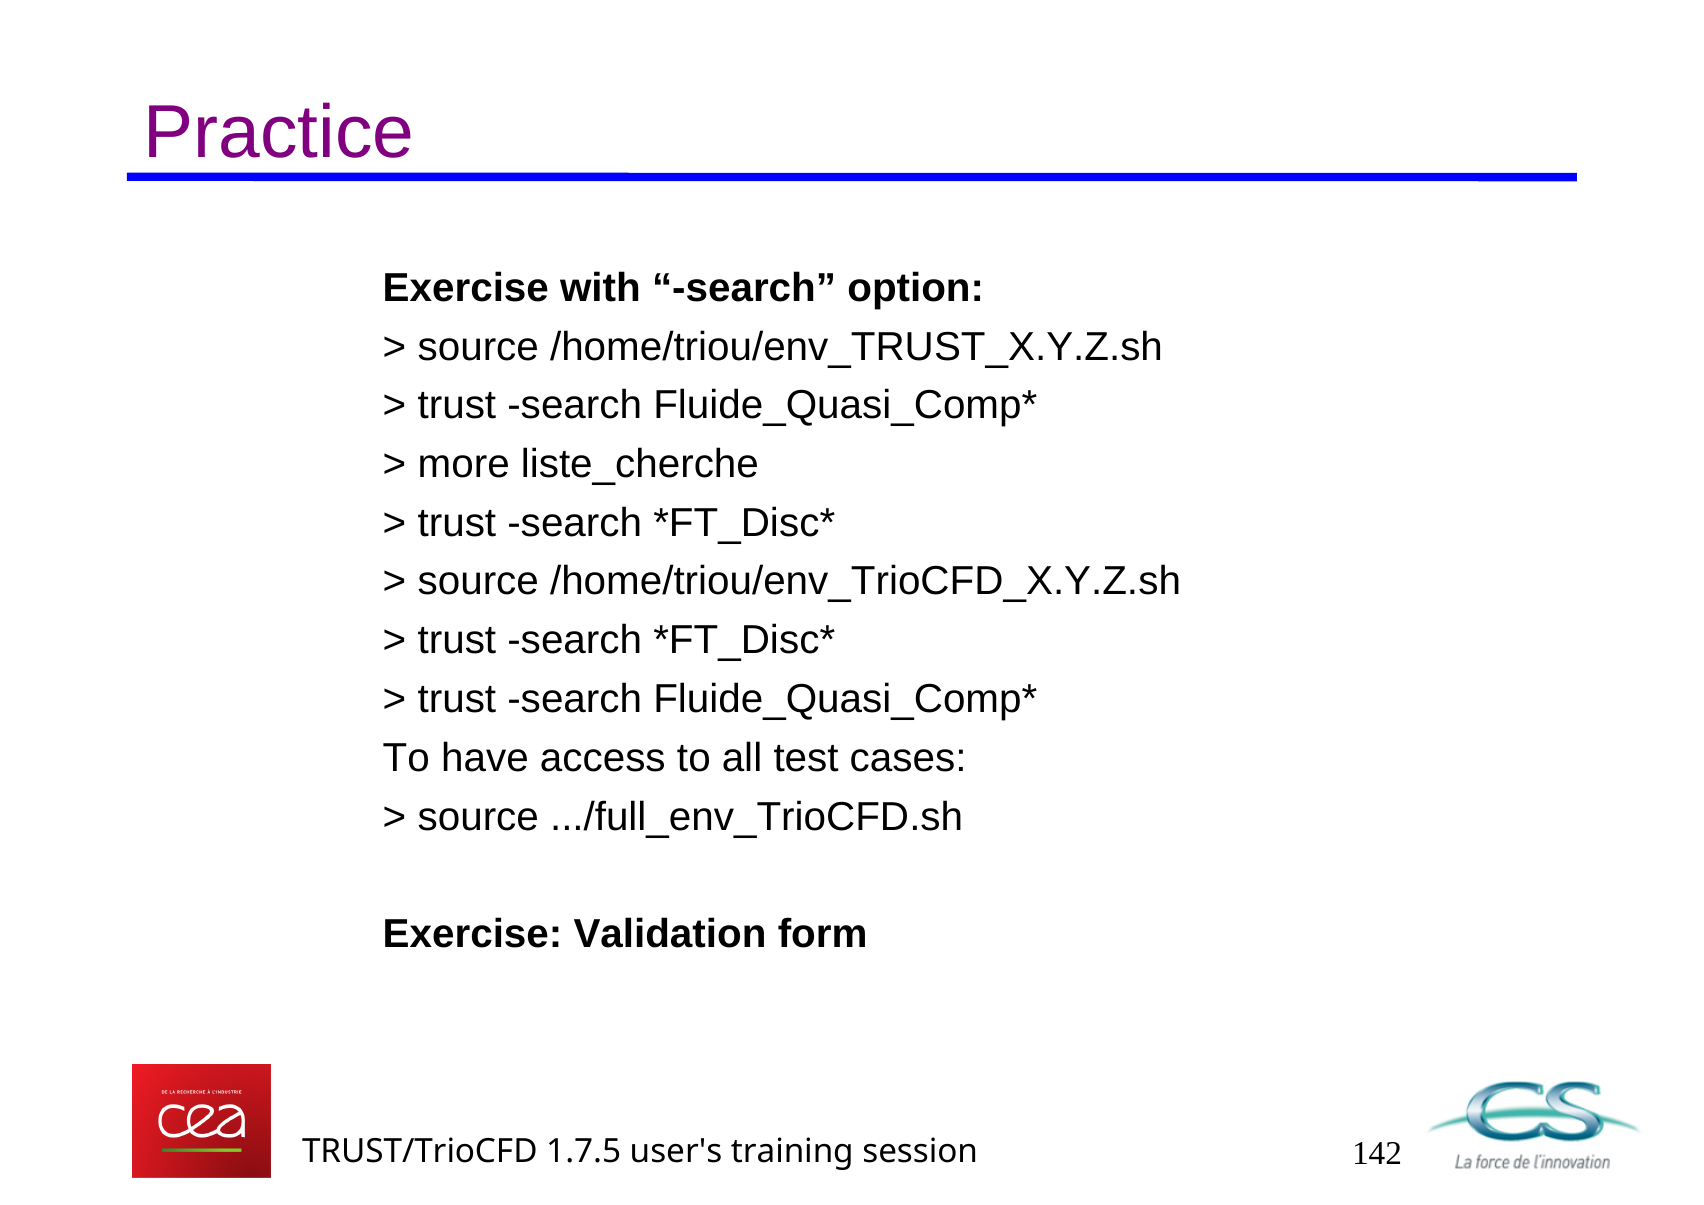

# Practice
Exercise with “-search” option:
> source /home/triou/env_TRUST_X.Y.Z.sh
> trust -search Fluide_Quasi_Comp*
> more liste_cherche
> trust -search *FT_Disc*
> source /home/triou/env_TrioCFD_X.Y.Z.sh
> trust -search *FT_Disc*
> trust -search Fluide_Quasi_Comp*
To have access to all test cases:
> source .../full_env_TrioCFD.sh
Exercise: Validation form
TRUST/TrioCFD 1.7.5 user's training session
142